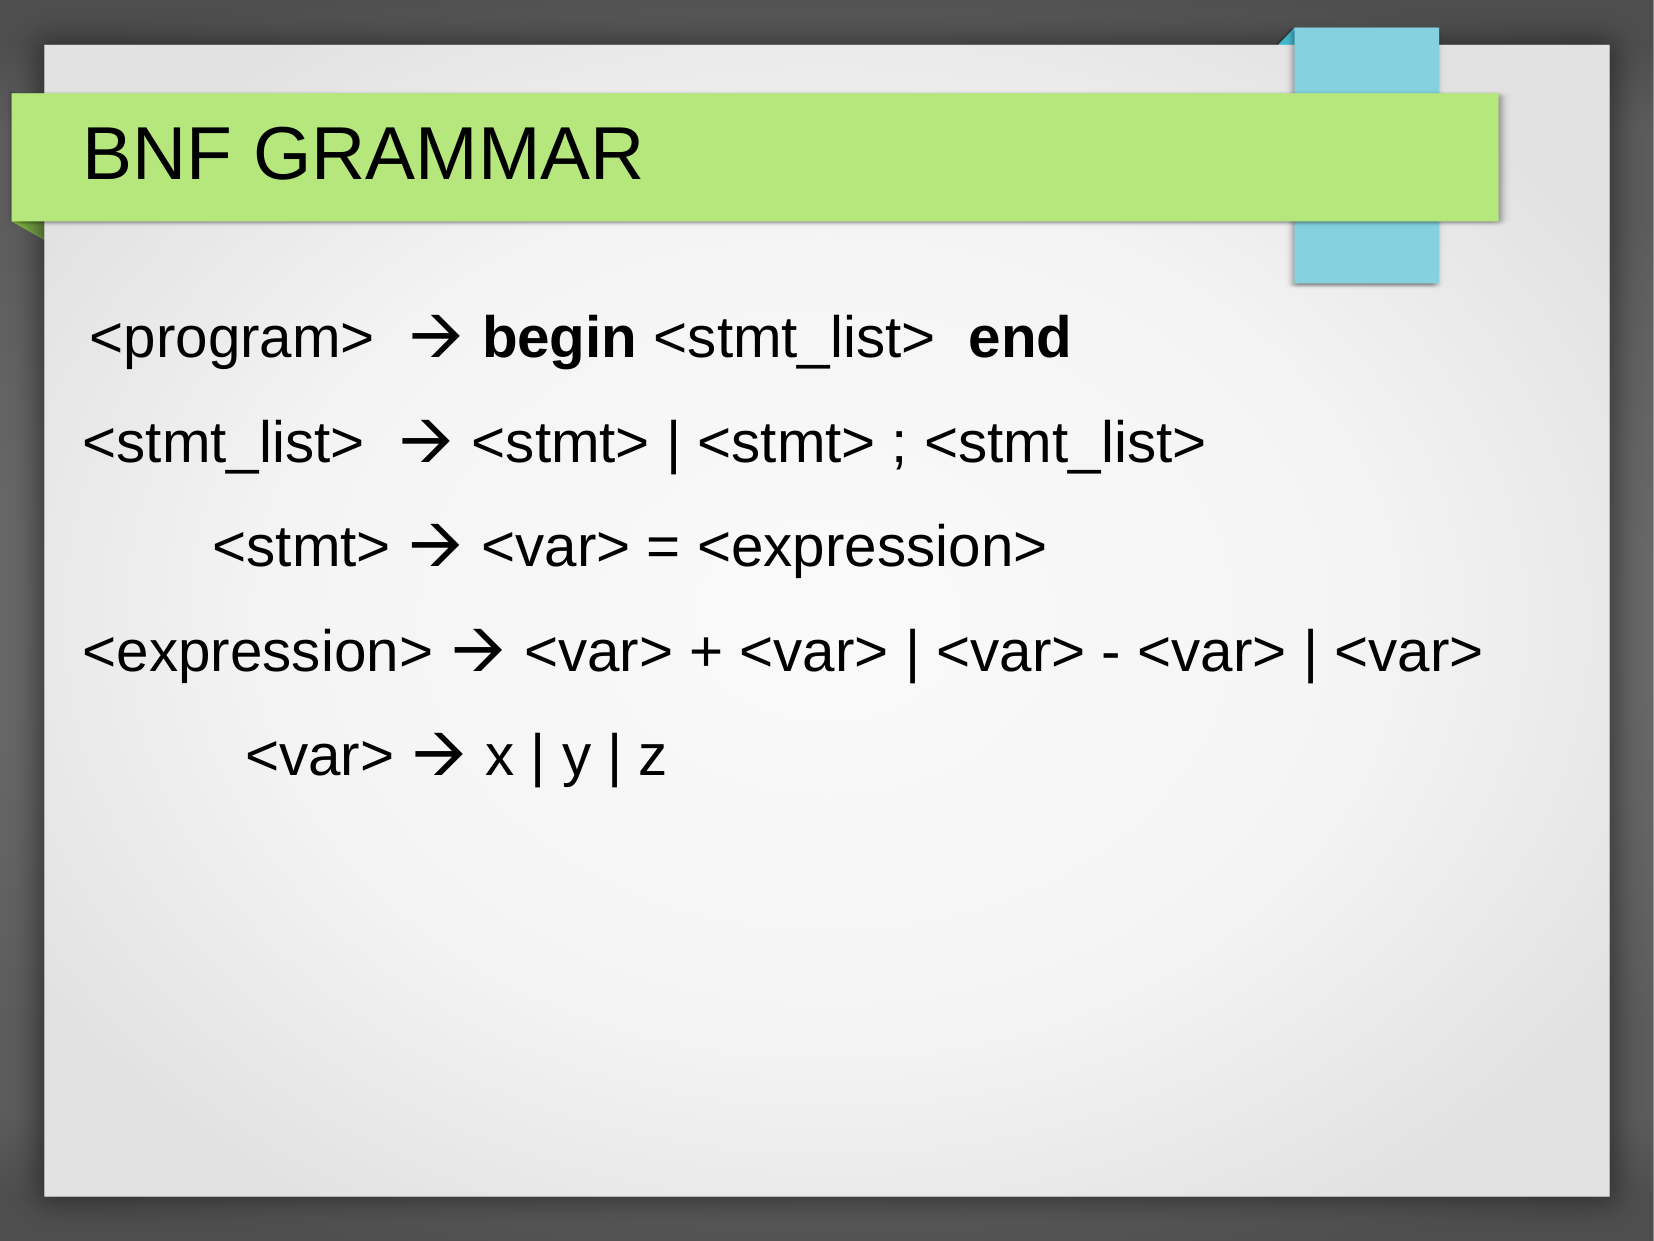

# BNF GRAMMAR
 <program>  begin <stmt_list> end
<stmt_list>  <stmt> | <stmt> ; <stmt_list>
 <stmt>  <var> = <expression>
<expression>  <var> + <var> | <var> - <var> | <var>
 <var>  x | y | z